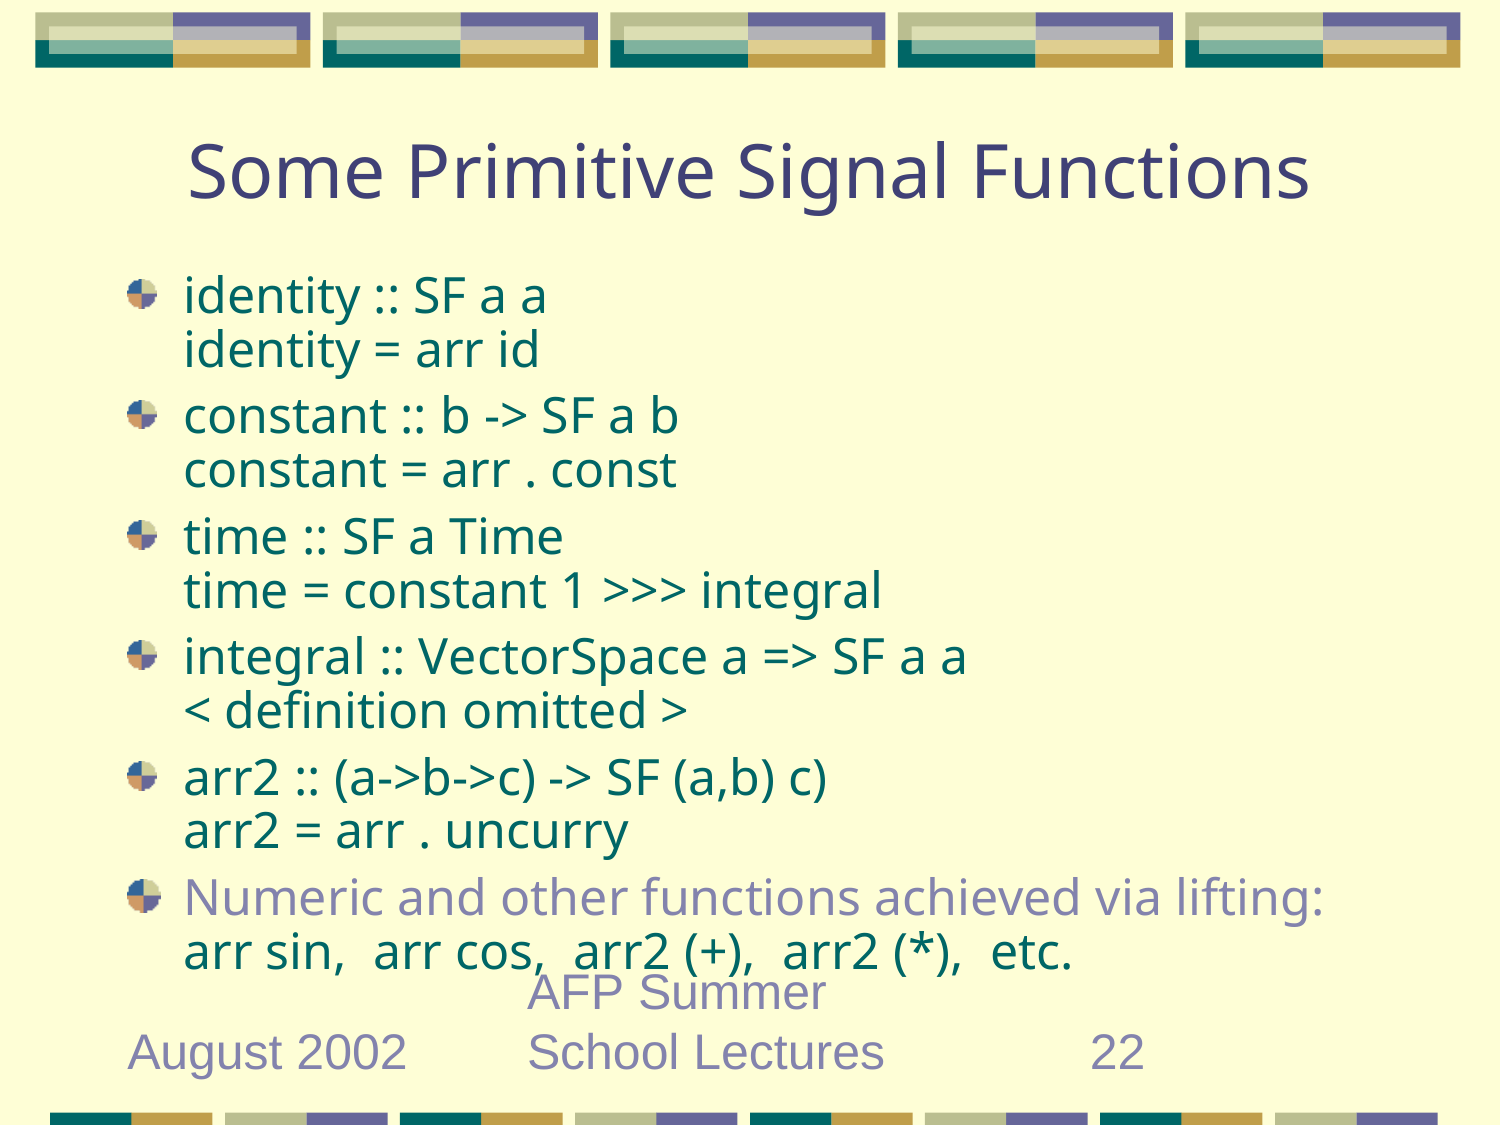

# Some Primitive Signal Functions
identity :: SF a a
identity = arr id
constant :: b -> SF a b
constant = arr . const
time :: SF a Time
time = constant 1 >>> integral
integral :: VectorSpace a => SF a a
< definition omitted >
arr2 :: (a->b->c) -> SF (a,b) c)
arr2 = arr . uncurry
Numeric and other functions achieved via lifting:
arr sin, arr cos, arr2 (+), arr2 (*), etc.
August 2002
22